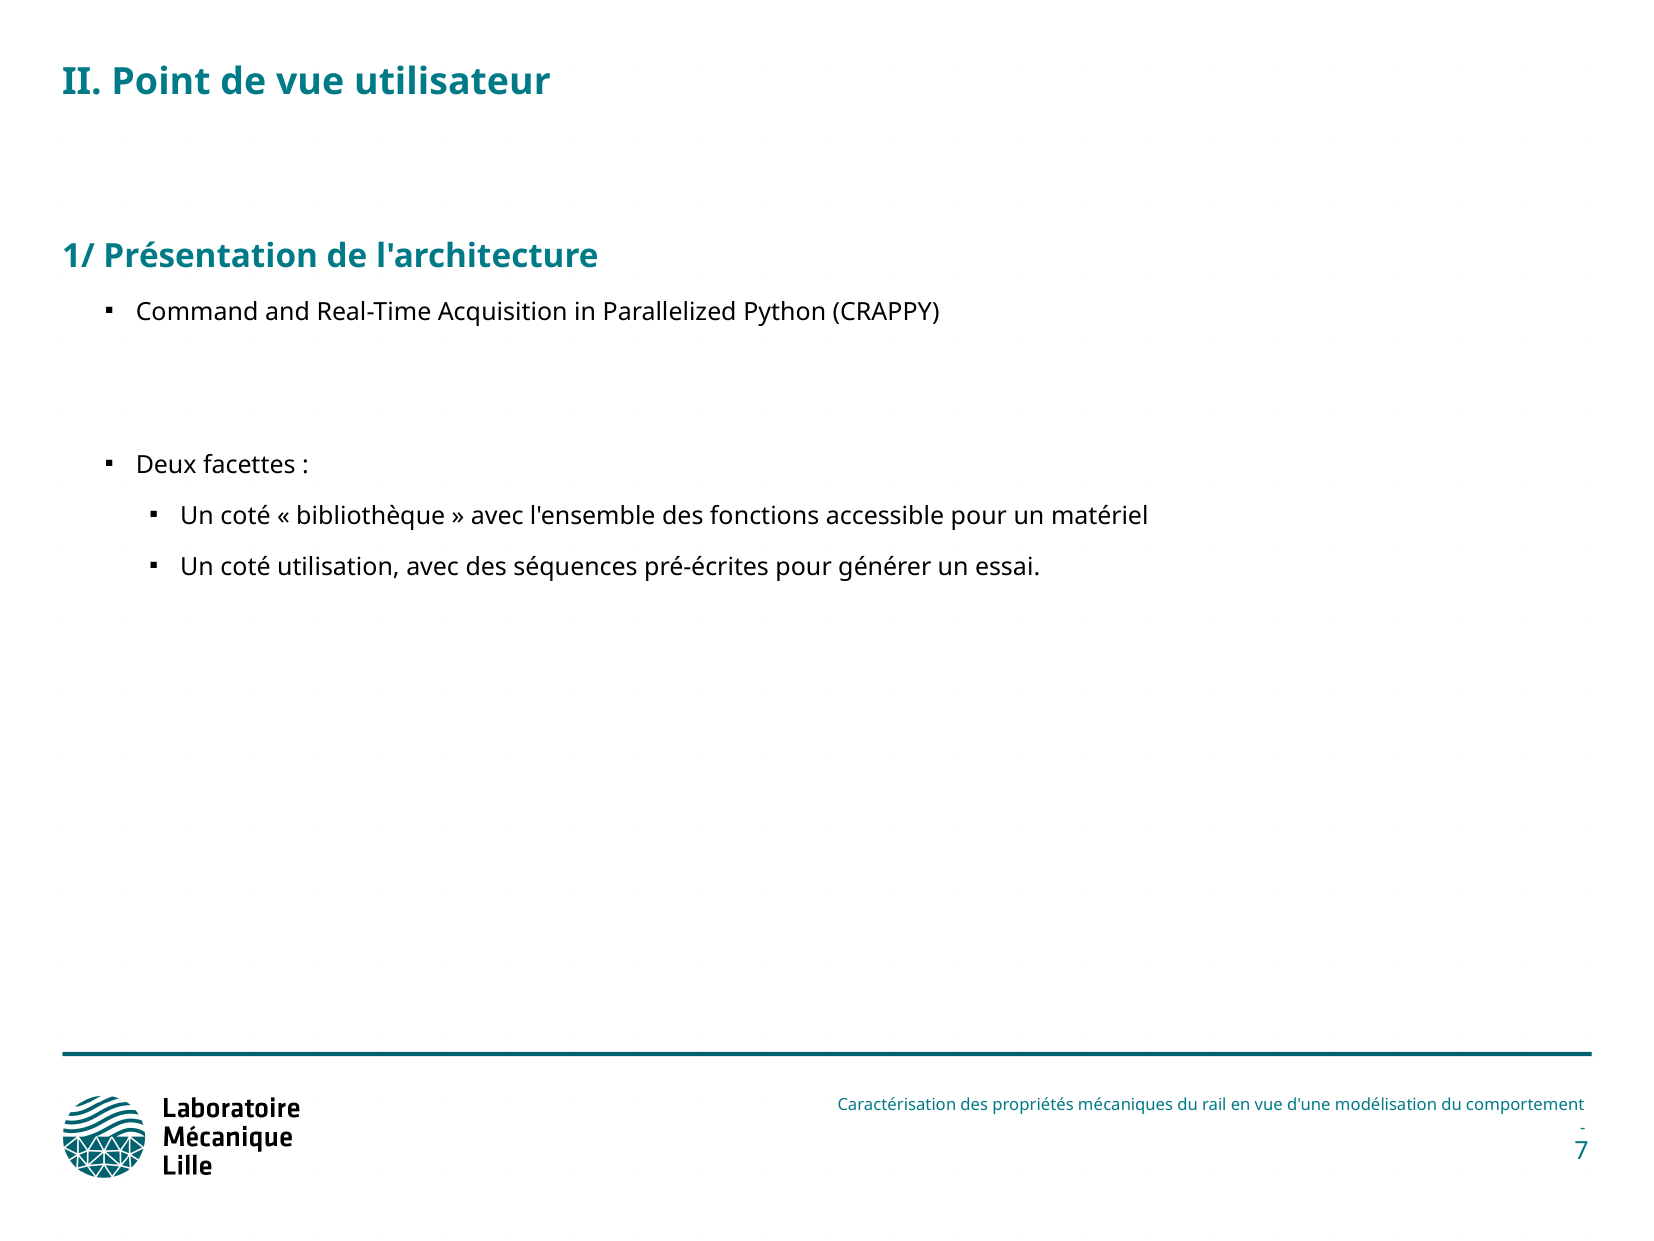

II. Point de vue utilisateur
1/ Présentation de l'architecture
Command and Real-Time Acquisition in Parallelized Python (CRAPPY)
Deux facettes :
Un coté « bibliothèque » avec l'ensemble des fonctions accessible pour un matériel
Un coté utilisation, avec des séquences pré-écrites pour générer un essai.
7